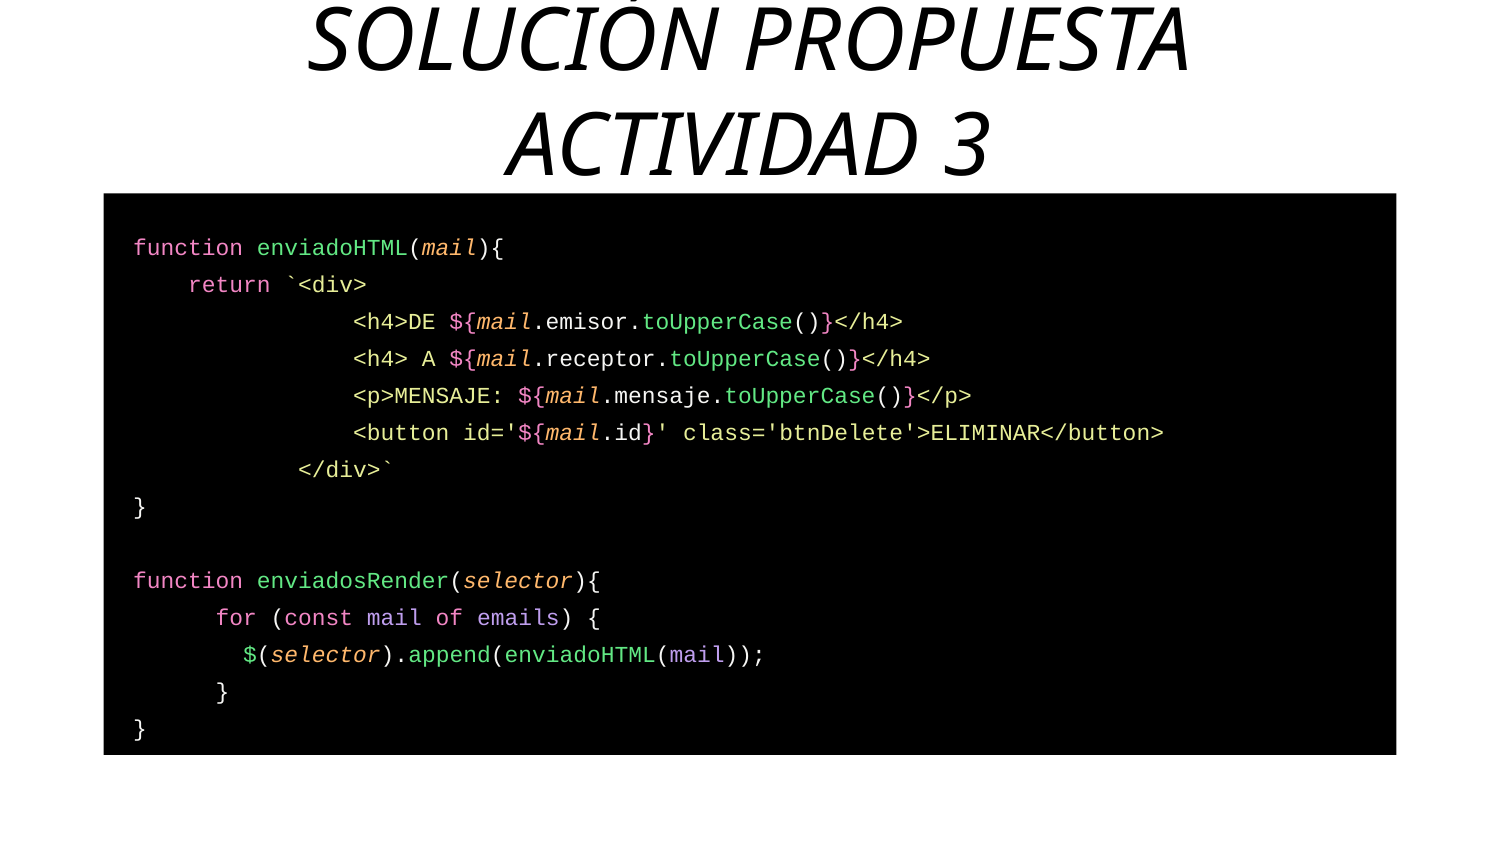

SOLUCIÓN PROPUESTA ACTIVIDAD 3
function enviadoHTML(mail){
 return `<div>
 <h4>DE ${mail.emisor.toUpperCase()}</h4>
 <h4> A ${mail.receptor.toUpperCase()}</h4>
 <p>MENSAJE: ${mail.mensaje.toUpperCase()}</p>
 <button id='${mail.id}' class='btnDelete'>ELIMINAR</button>
 </div>`
}
function enviadosRender(selector){
 for (const mail of emails) {
 $(selector).append(enviadoHTML(mail));
 }
}